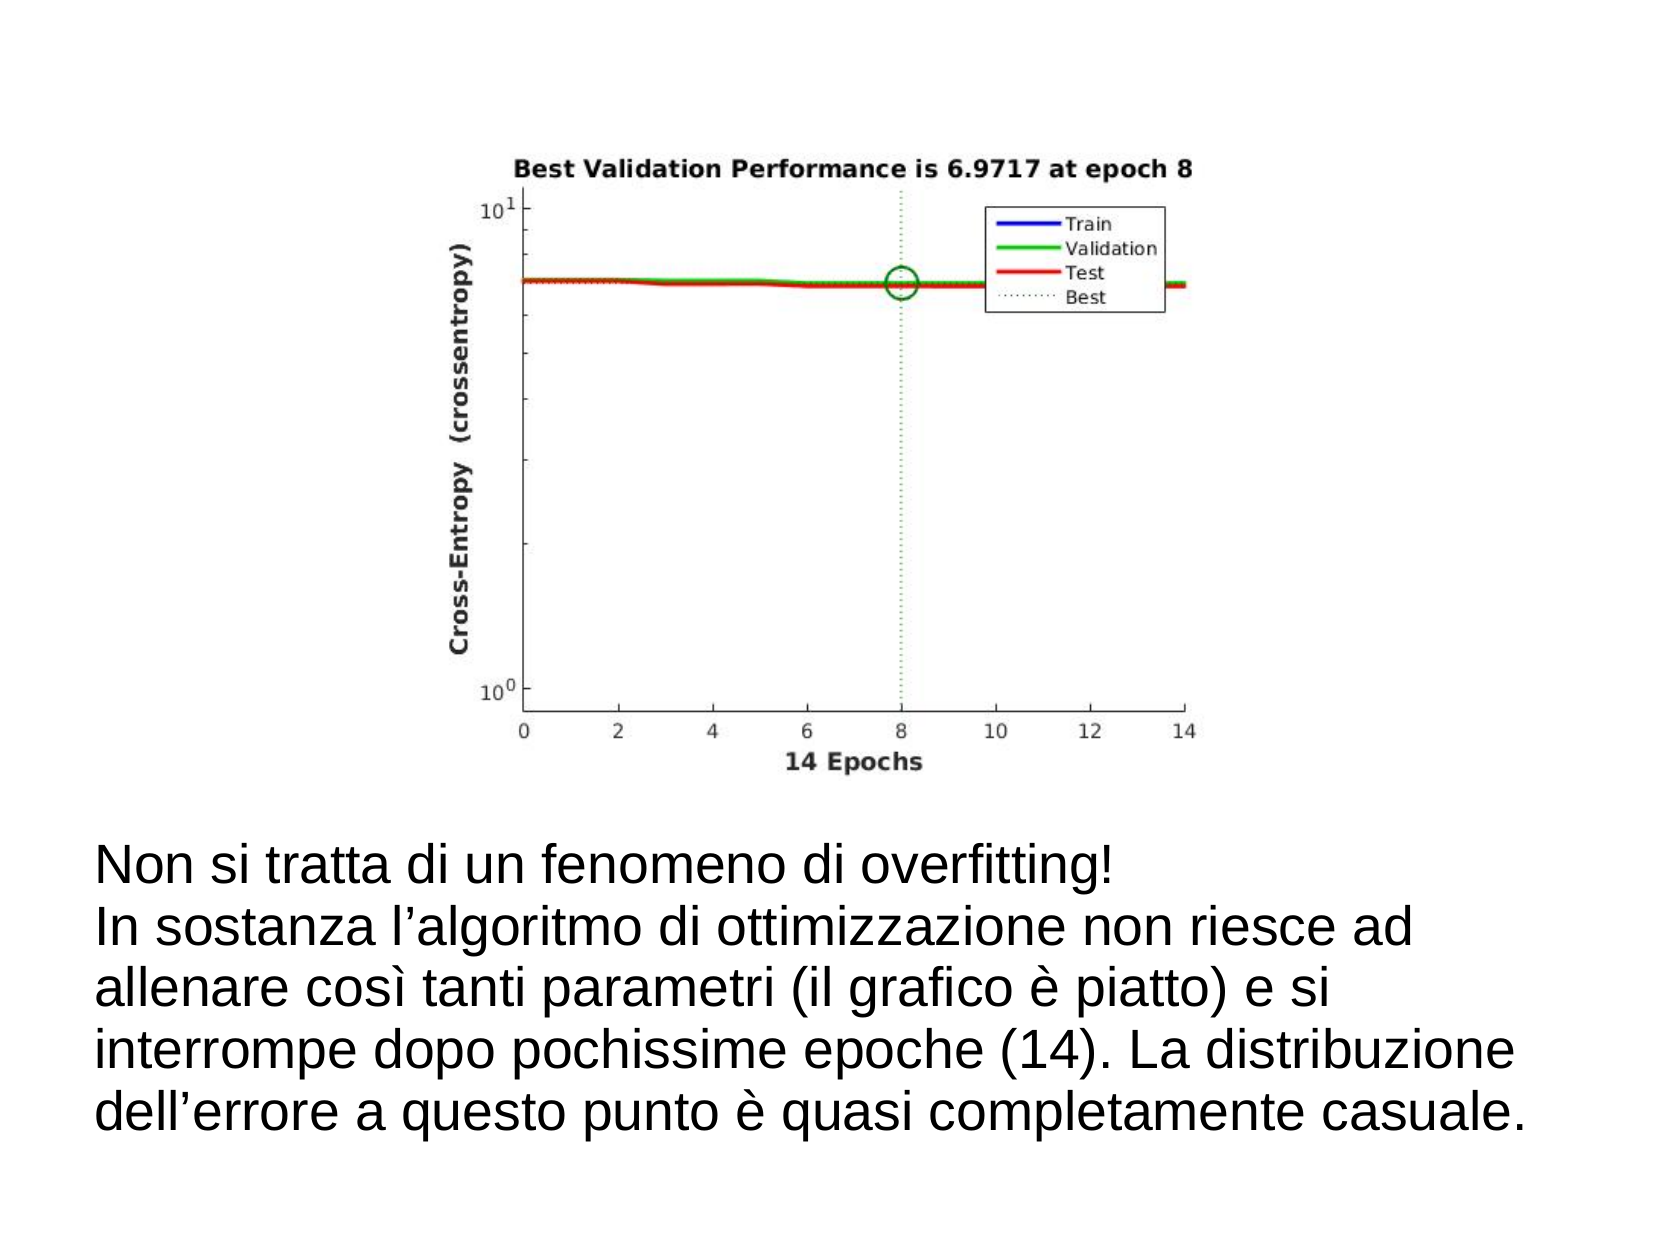

# Non si tratta di un fenomeno di overfitting! In sostanza l’algoritmo di ottimizzazione non riesce ad allenare così tanti parametri (il grafico è piatto) e si interrompe dopo pochissime epoche (14). La distribuzione dell’errore a questo punto è quasi completamente casuale.